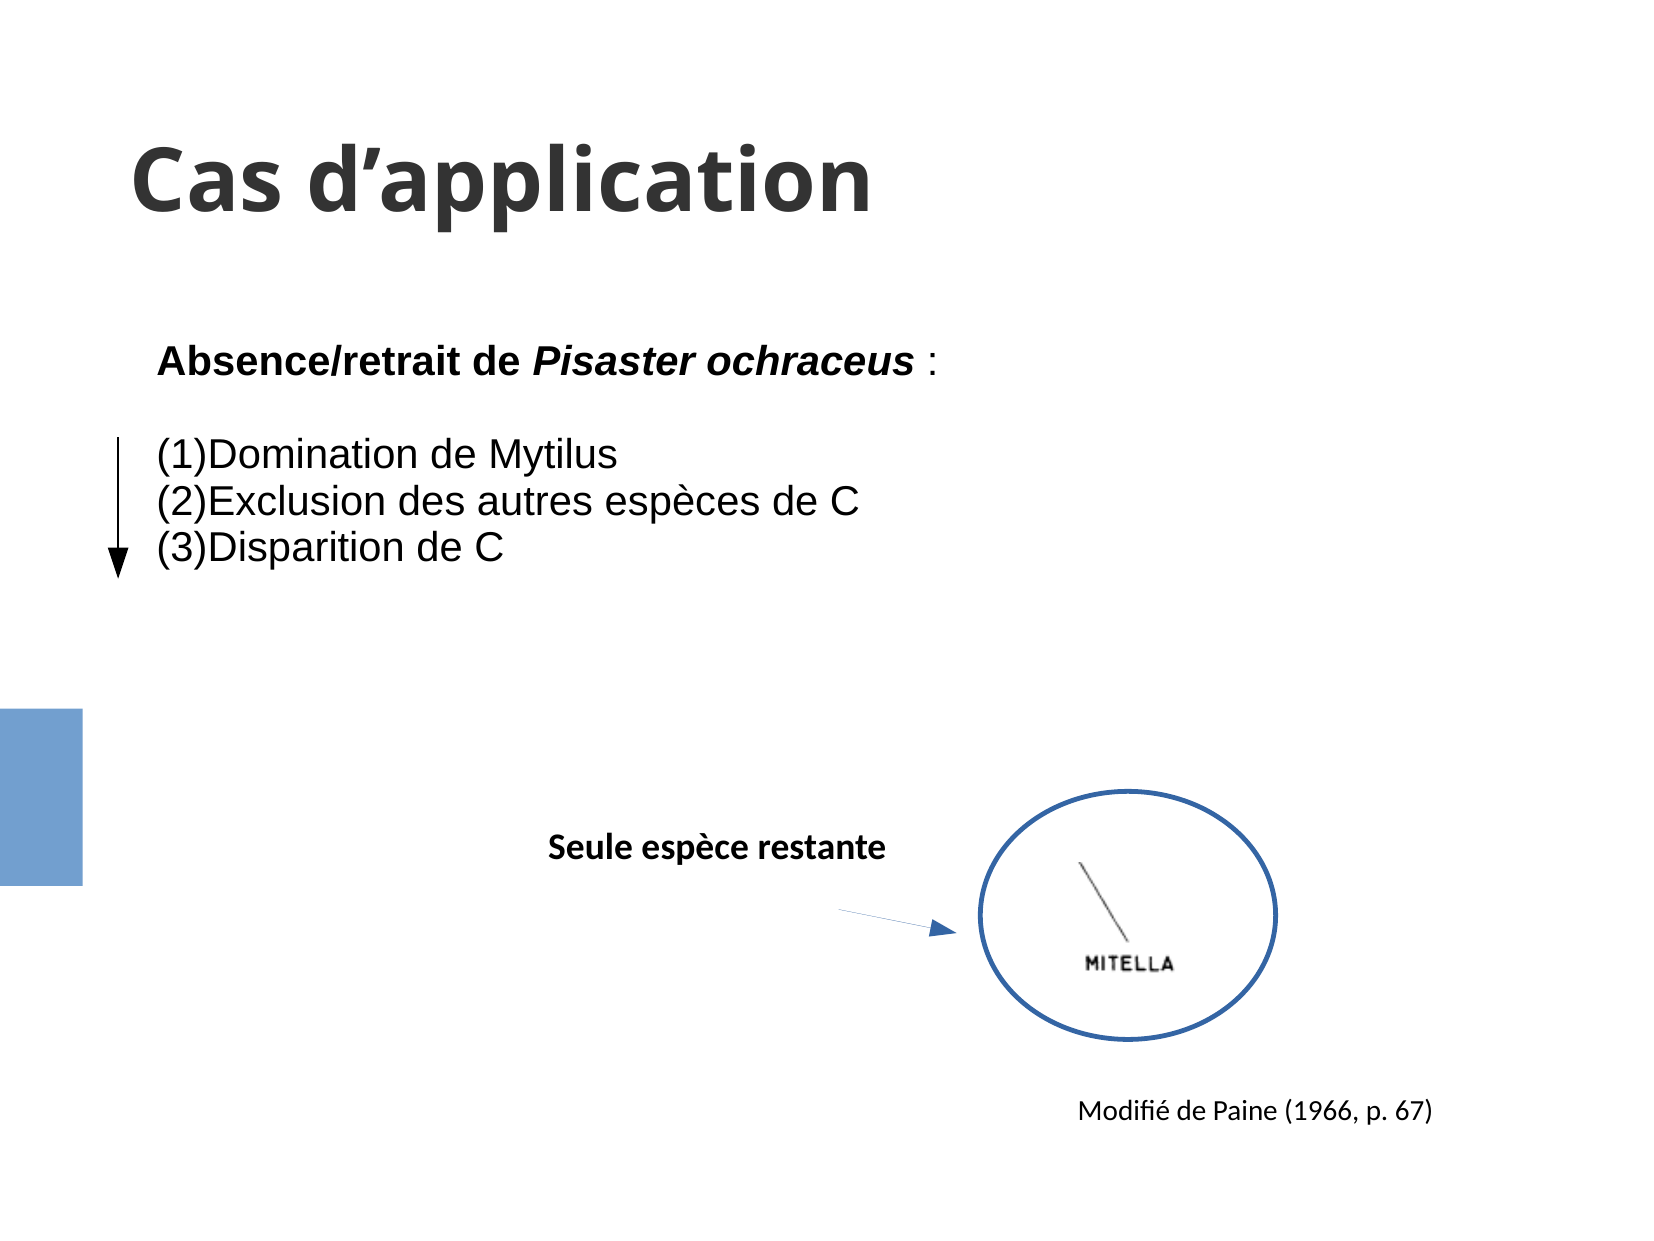

# Cas d’application
Absence/retrait de Pisaster ochraceus :
(1)Domination de Mytilus
(2)Exclusion des autres espèces de C
(3)Disparition de C
Seule espèce restante
Modifié de Paine (1966, p. 67)